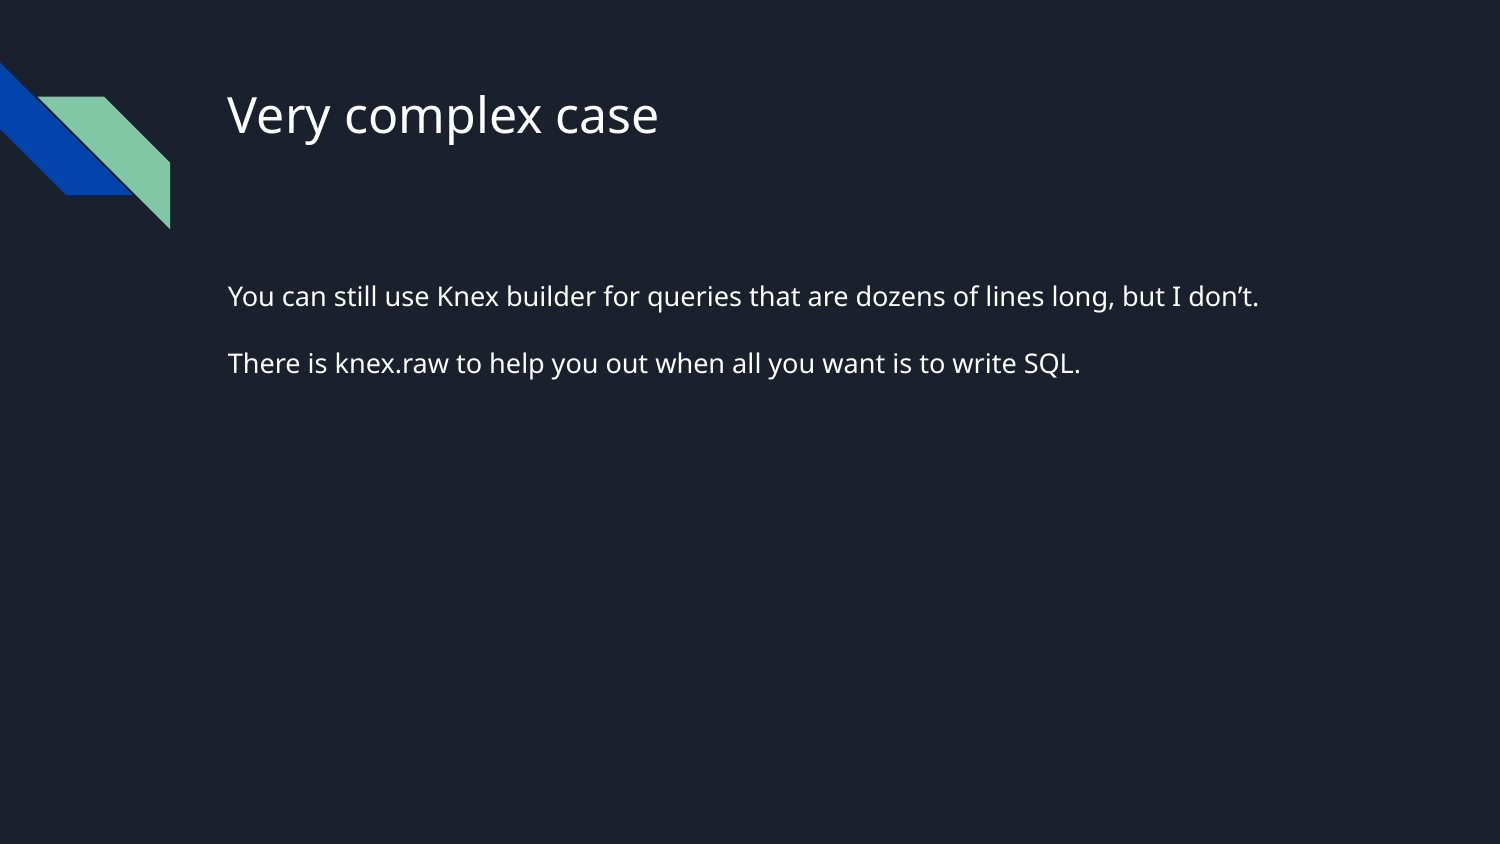

# Very complex case
You can still use Knex builder for queries that are dozens of lines long, but I don’t.
There is knex.raw to help you out when all you want is to write SQL.